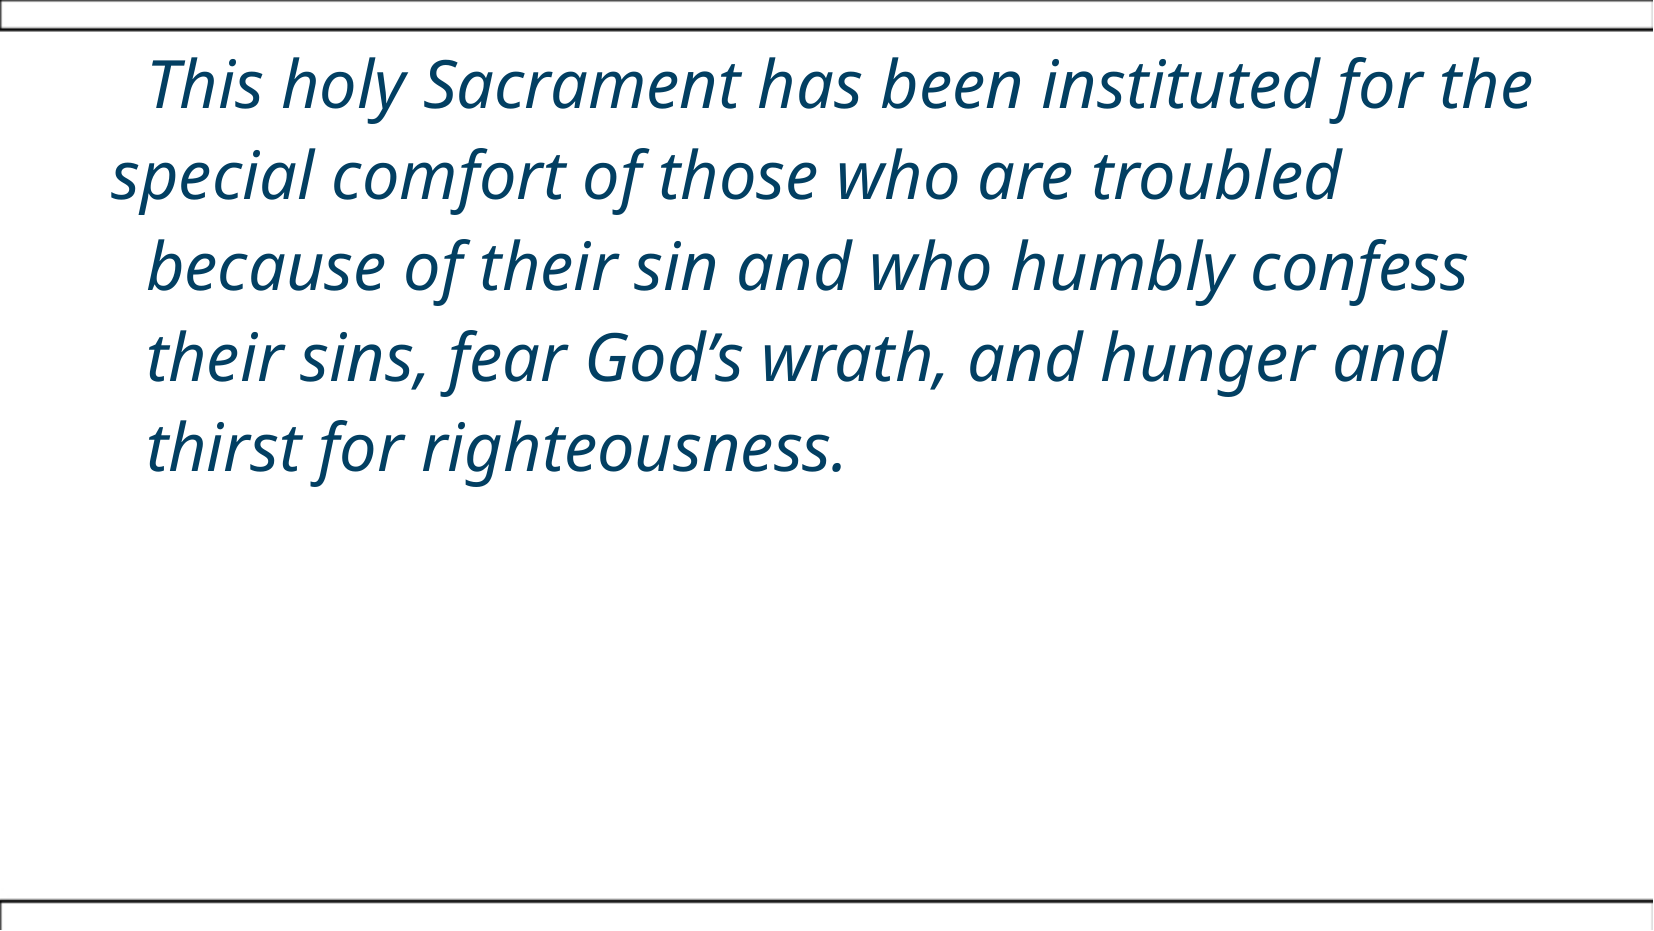

This holy Sacrament has been instituted for the special comfort of those who are troubled
 because of their sin and who humbly confess
 their sins, fear God’s wrath, and hunger and
 thirst for righteousness.